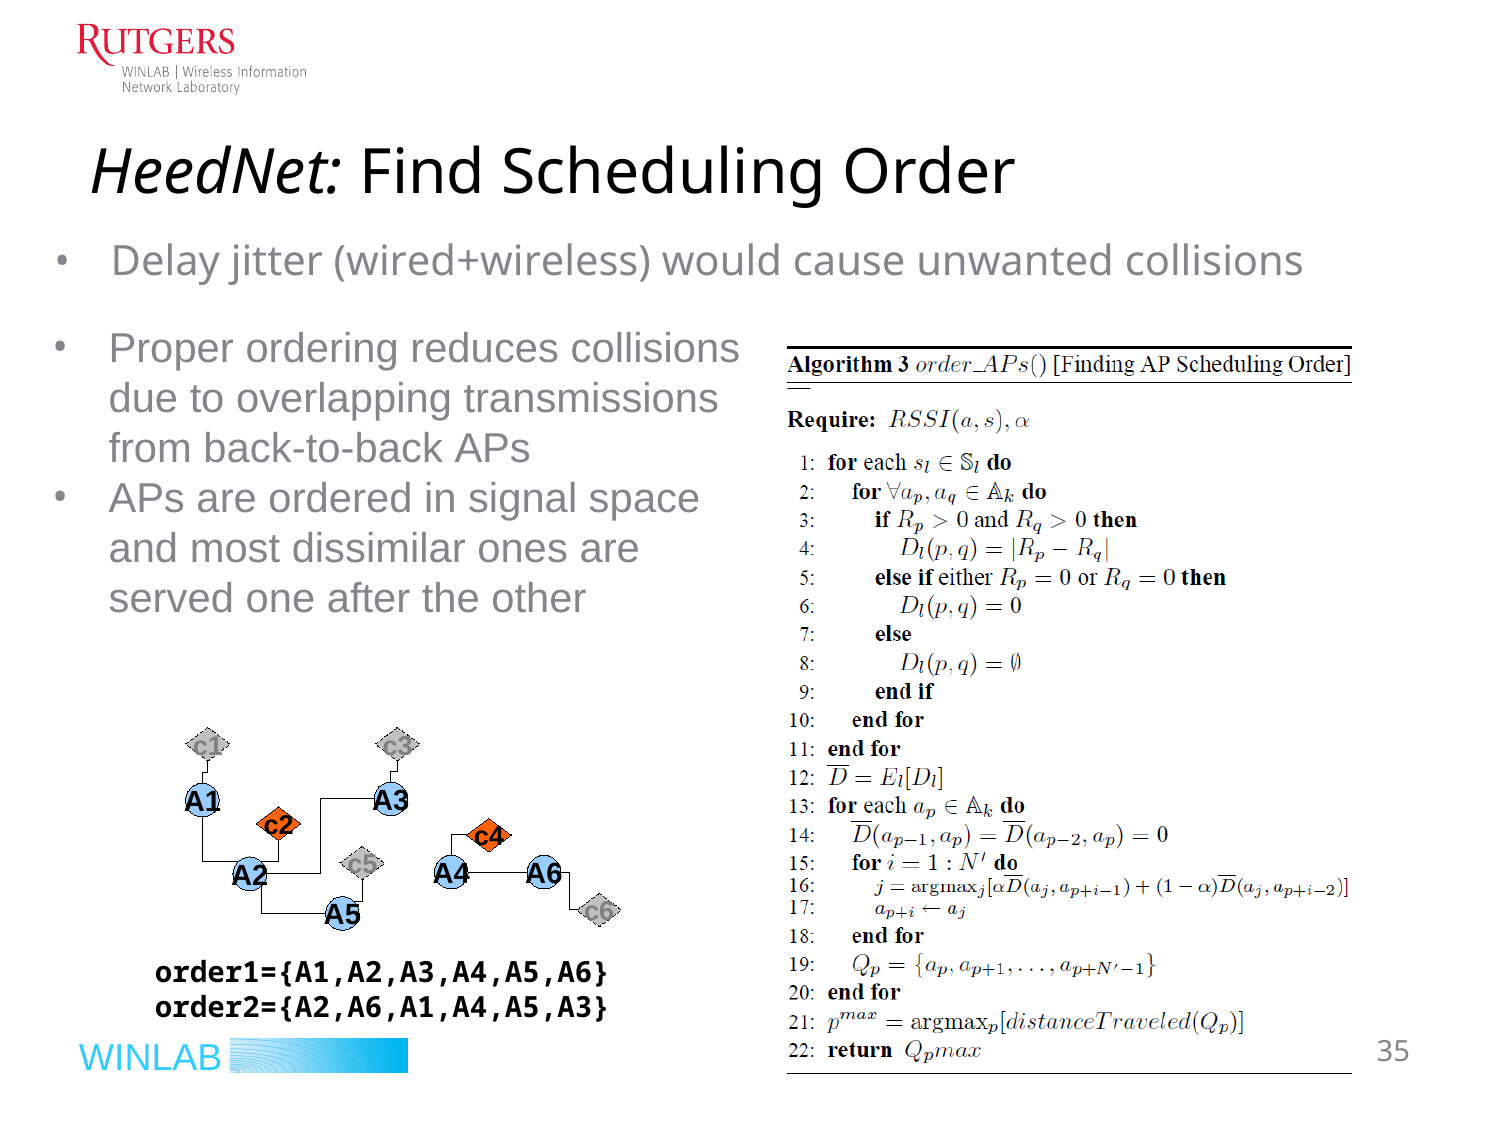

# HeedNet: Find Scheduling Order
Delay jitter (wired+wireless) would cause unwanted collisions
Proper ordering reduces collisions due to overlapping transmissions from back-to-back APs
APs are ordered in signal space and most dissimilar ones are served one after the other
c1
c3
A3
A1
c2
c4
c5
A4
A6
A2
c6
A5
order1={A1,A2,A3,A4,A5,A6}
order2={A2,A6,A1,A4,A5,A3}
35